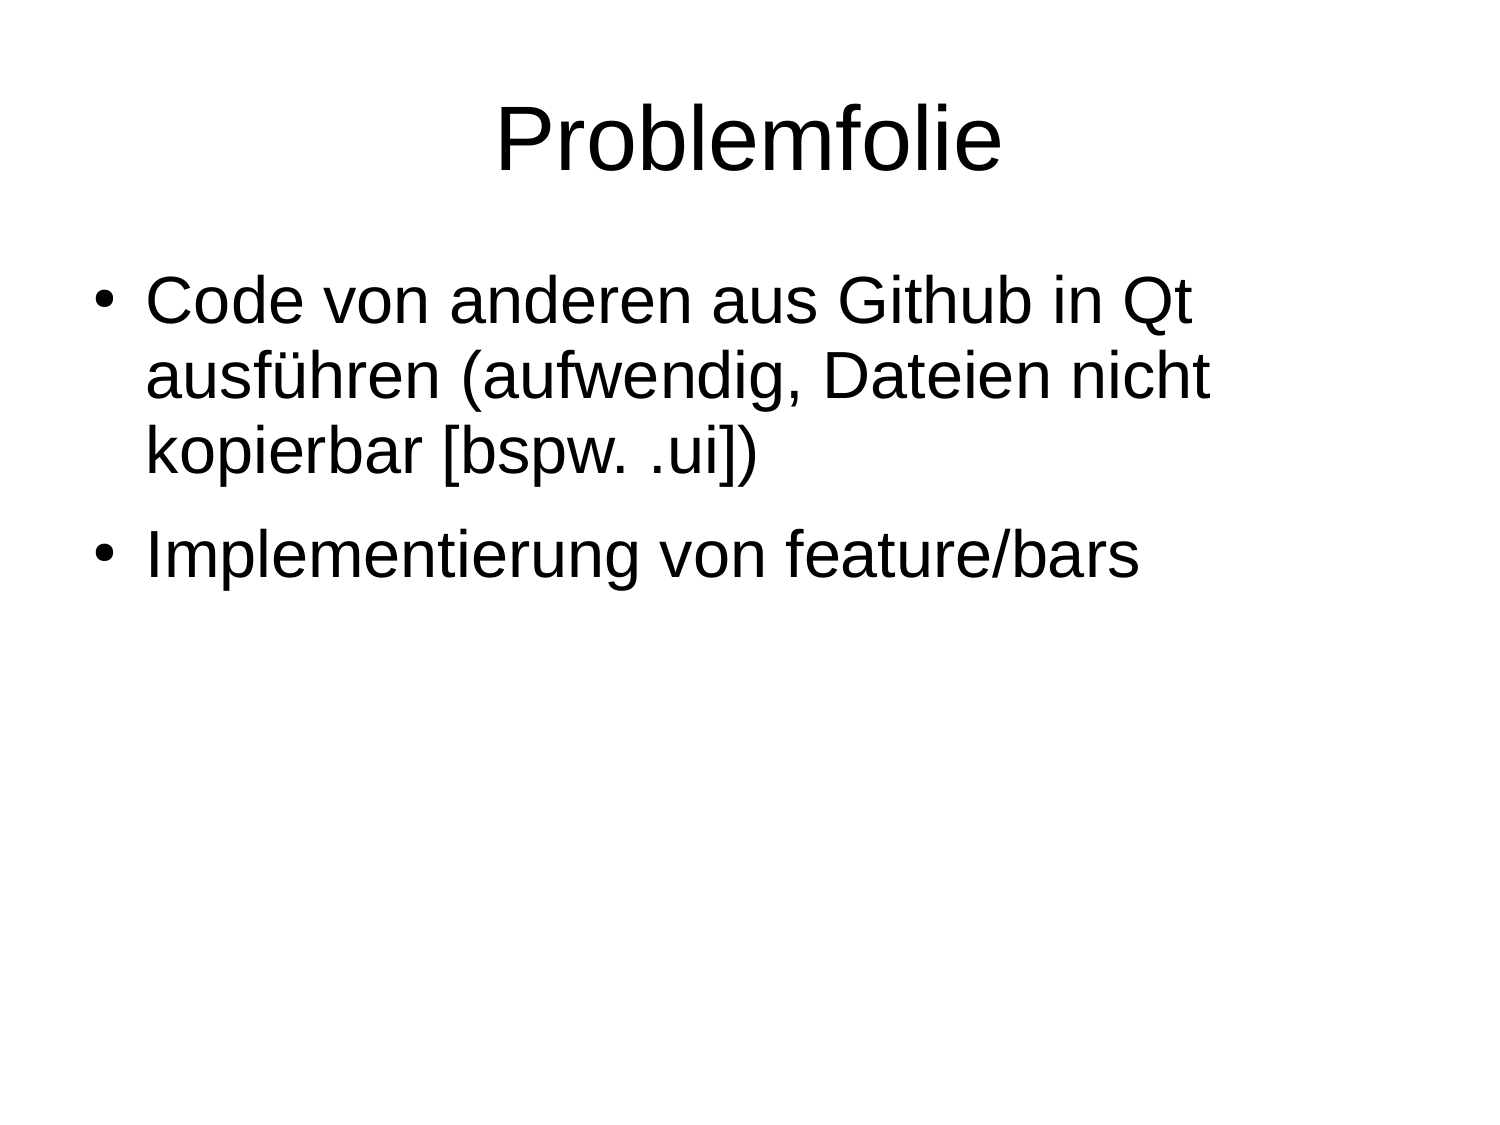

# Problemfolie
Code von anderen aus Github in Qt ausführen (aufwendig, Dateien nicht kopierbar [bspw. .ui])
Implementierung von feature/bars